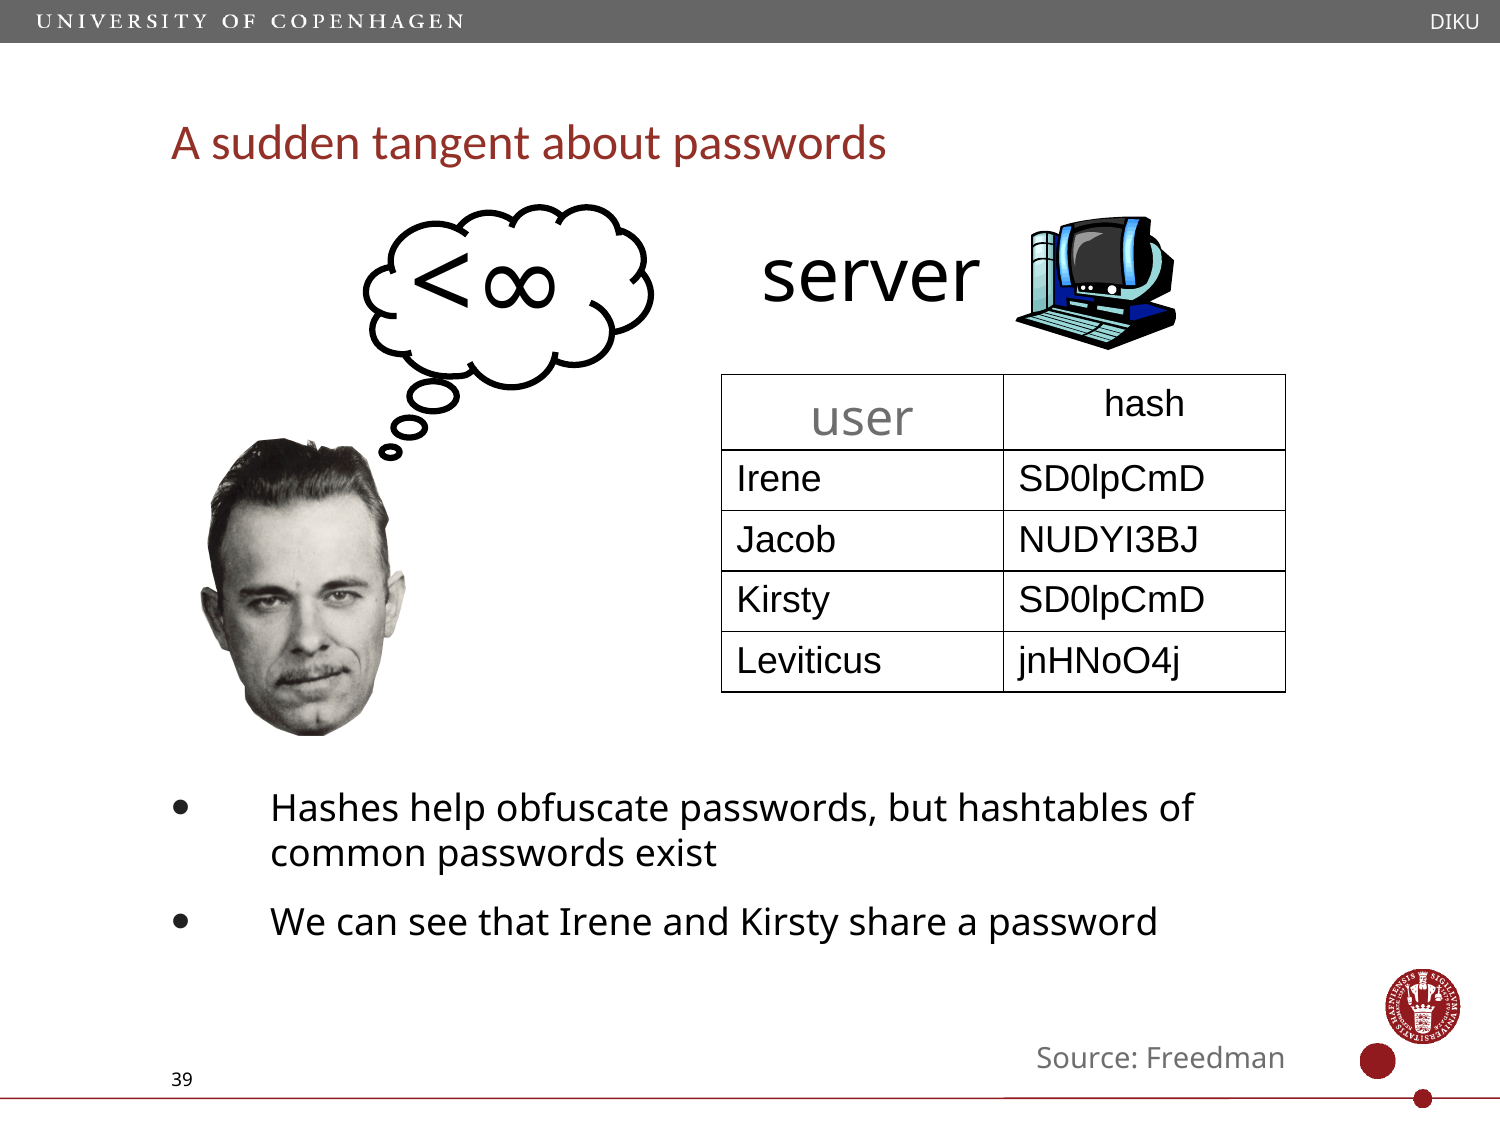

DIKU
A sudden tangent about passwords
<∞
server
| user | hash |
| --- | --- |
| Irene | SD0lpCmD |
| Jacob | NUDYI3BJ |
| Kirsty | SD0lpCmD |
| Leviticus | jnHNoO4j |
| | |
| --- | --- |
| | |
| | |
| | |
| | |
Hashes help obfuscate passwords, but hashtables of common passwords exist
We can see that Irene and Kirsty share a password
Source: Freedman